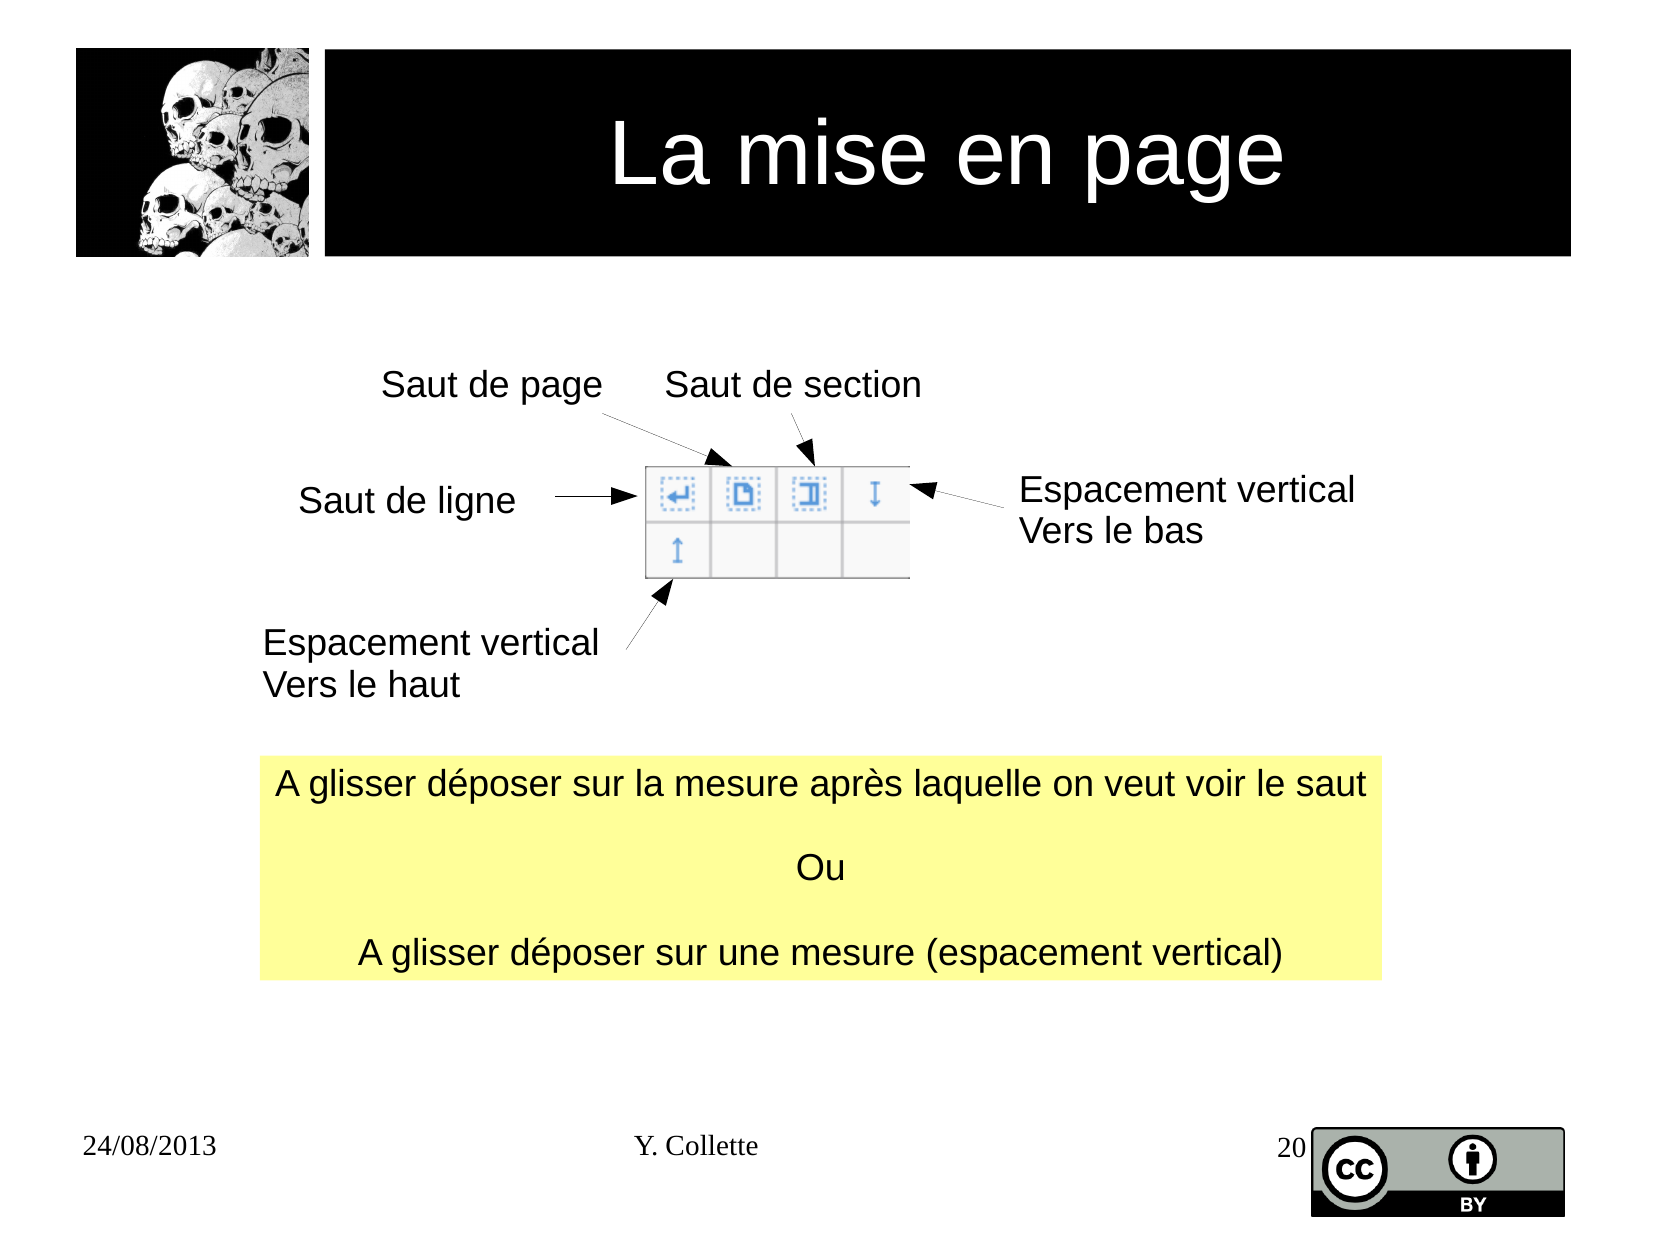

# La mise en page
Saut de page
Saut de section
Espacement vertical
Vers le bas
Saut de ligne
Espacement vertical
Vers le haut
A glisser déposer sur la mesure après laquelle on veut voir le saut
Ou
A glisser déposer sur une mesure (espacement vertical)
Y. Collette
20